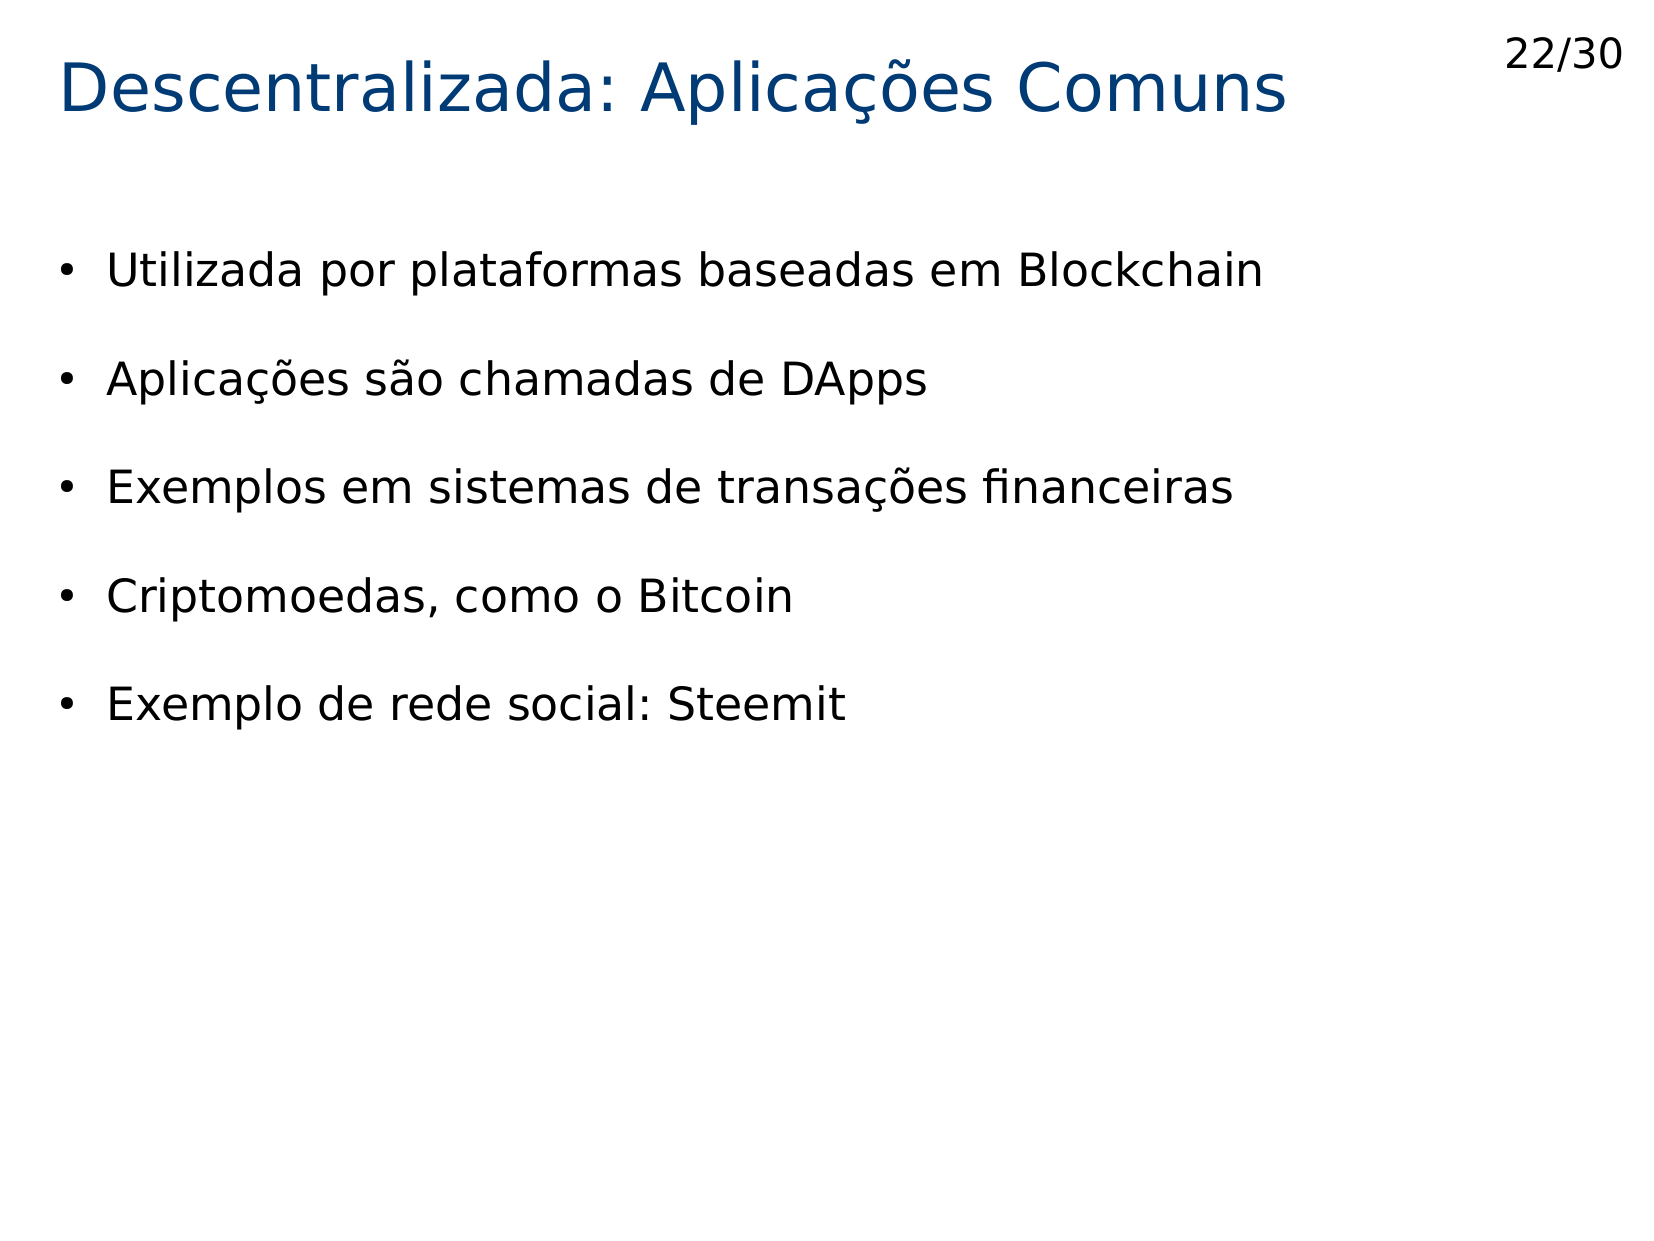

# Descentralizada: Aplicações Comuns
22
Utilizada por plataformas baseadas em Blockchain
Aplicações são chamadas de DApps
Exemplos em sistemas de transações financeiras
Criptomoedas, como o Bitcoin
Exemplo de rede social: Steemit